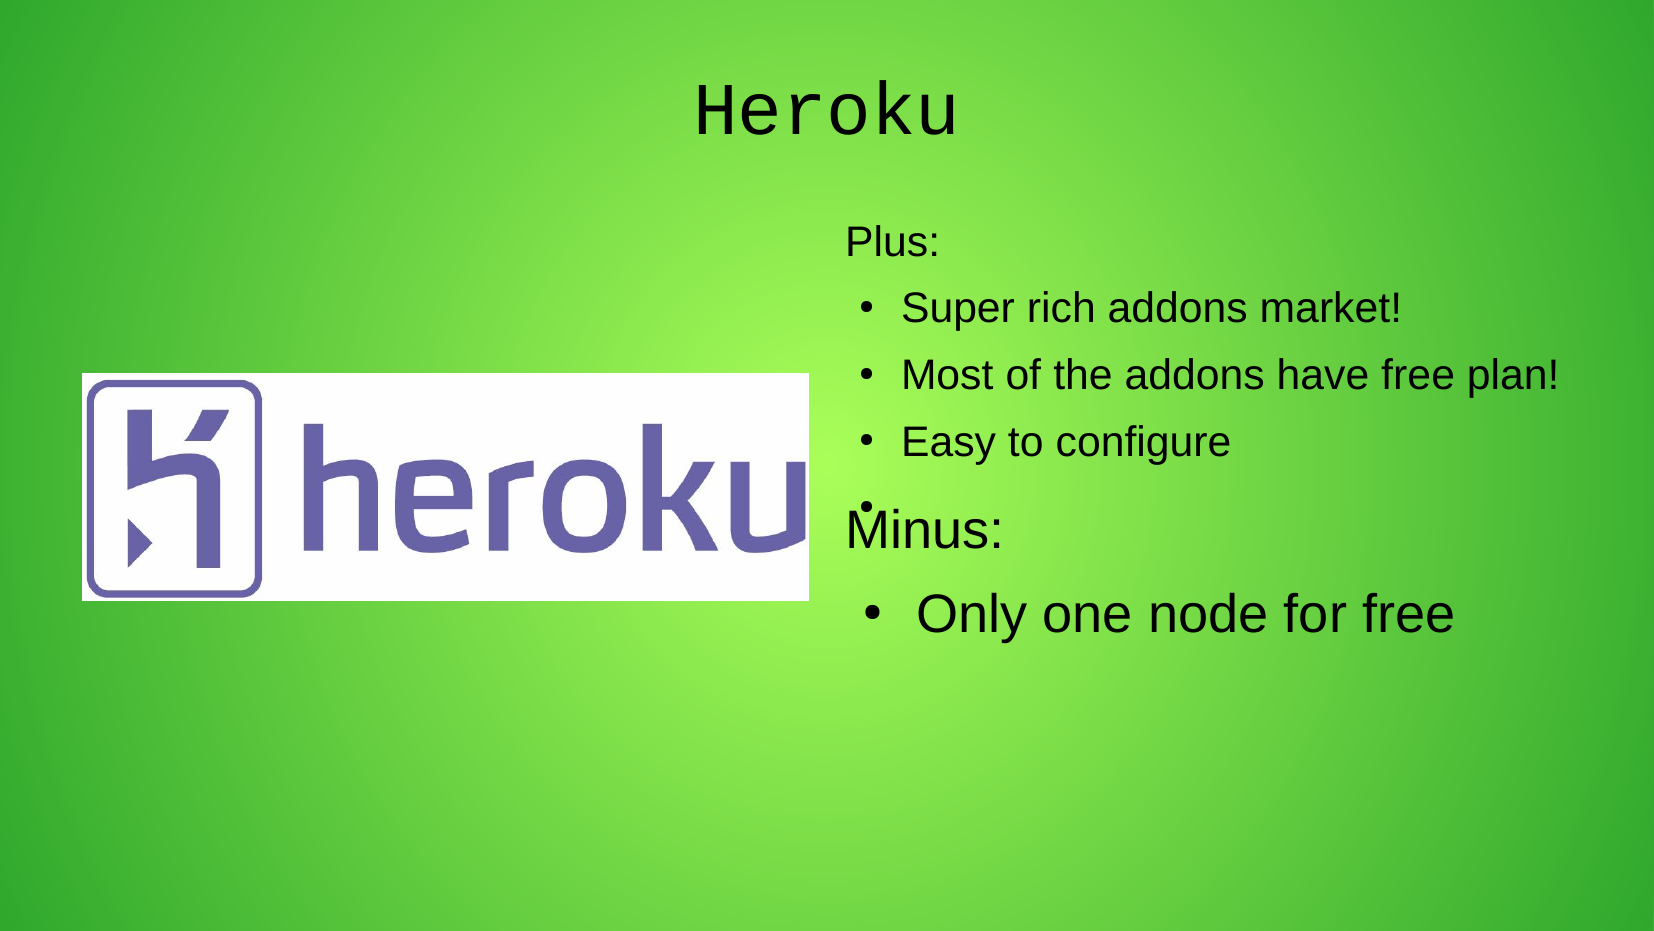

# Heroku
Plus:
Super rich addons market!
Most of the addons have free plan!
Easy to configure
Minus:
Only one node for free